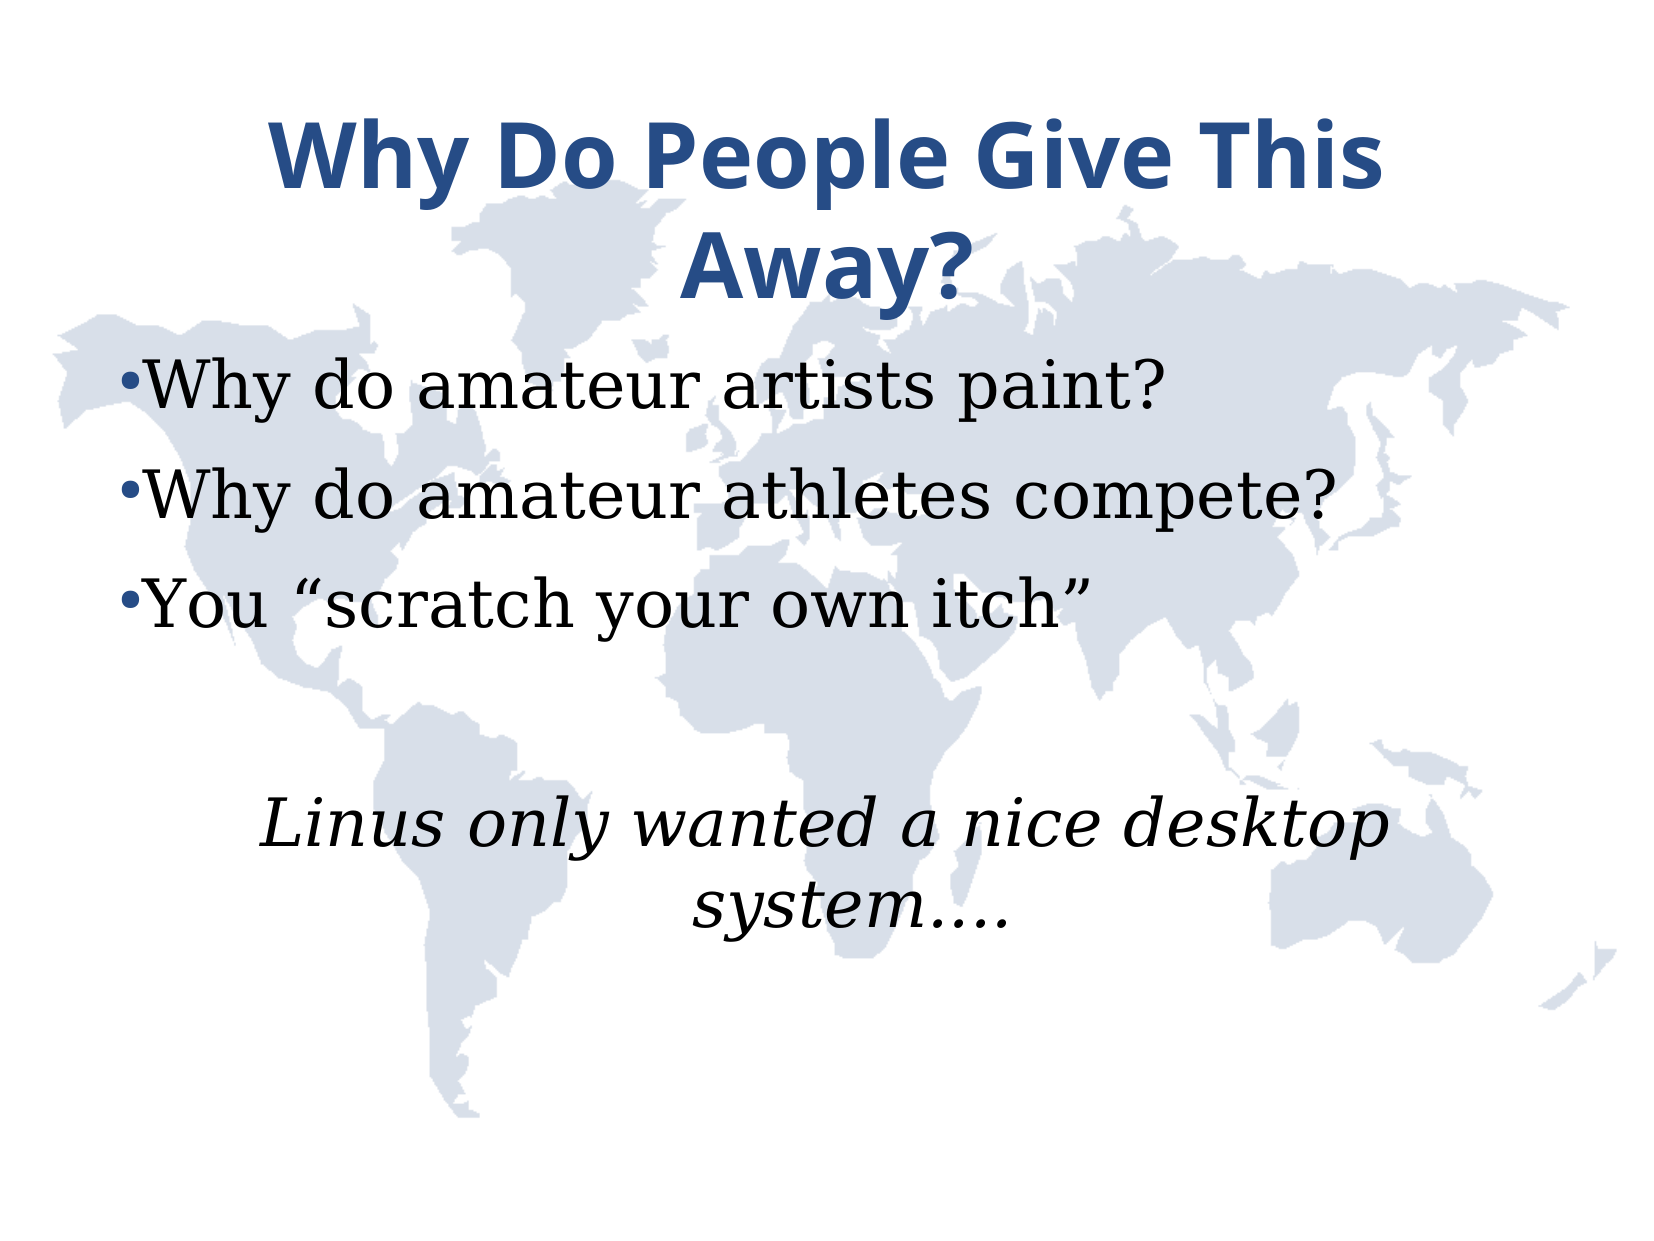

# Why Do People Give This Away?
Why do amateur artists paint?
Why do amateur athletes compete?
You “scratch your own itch”
Linus only wanted a nice desktop system....